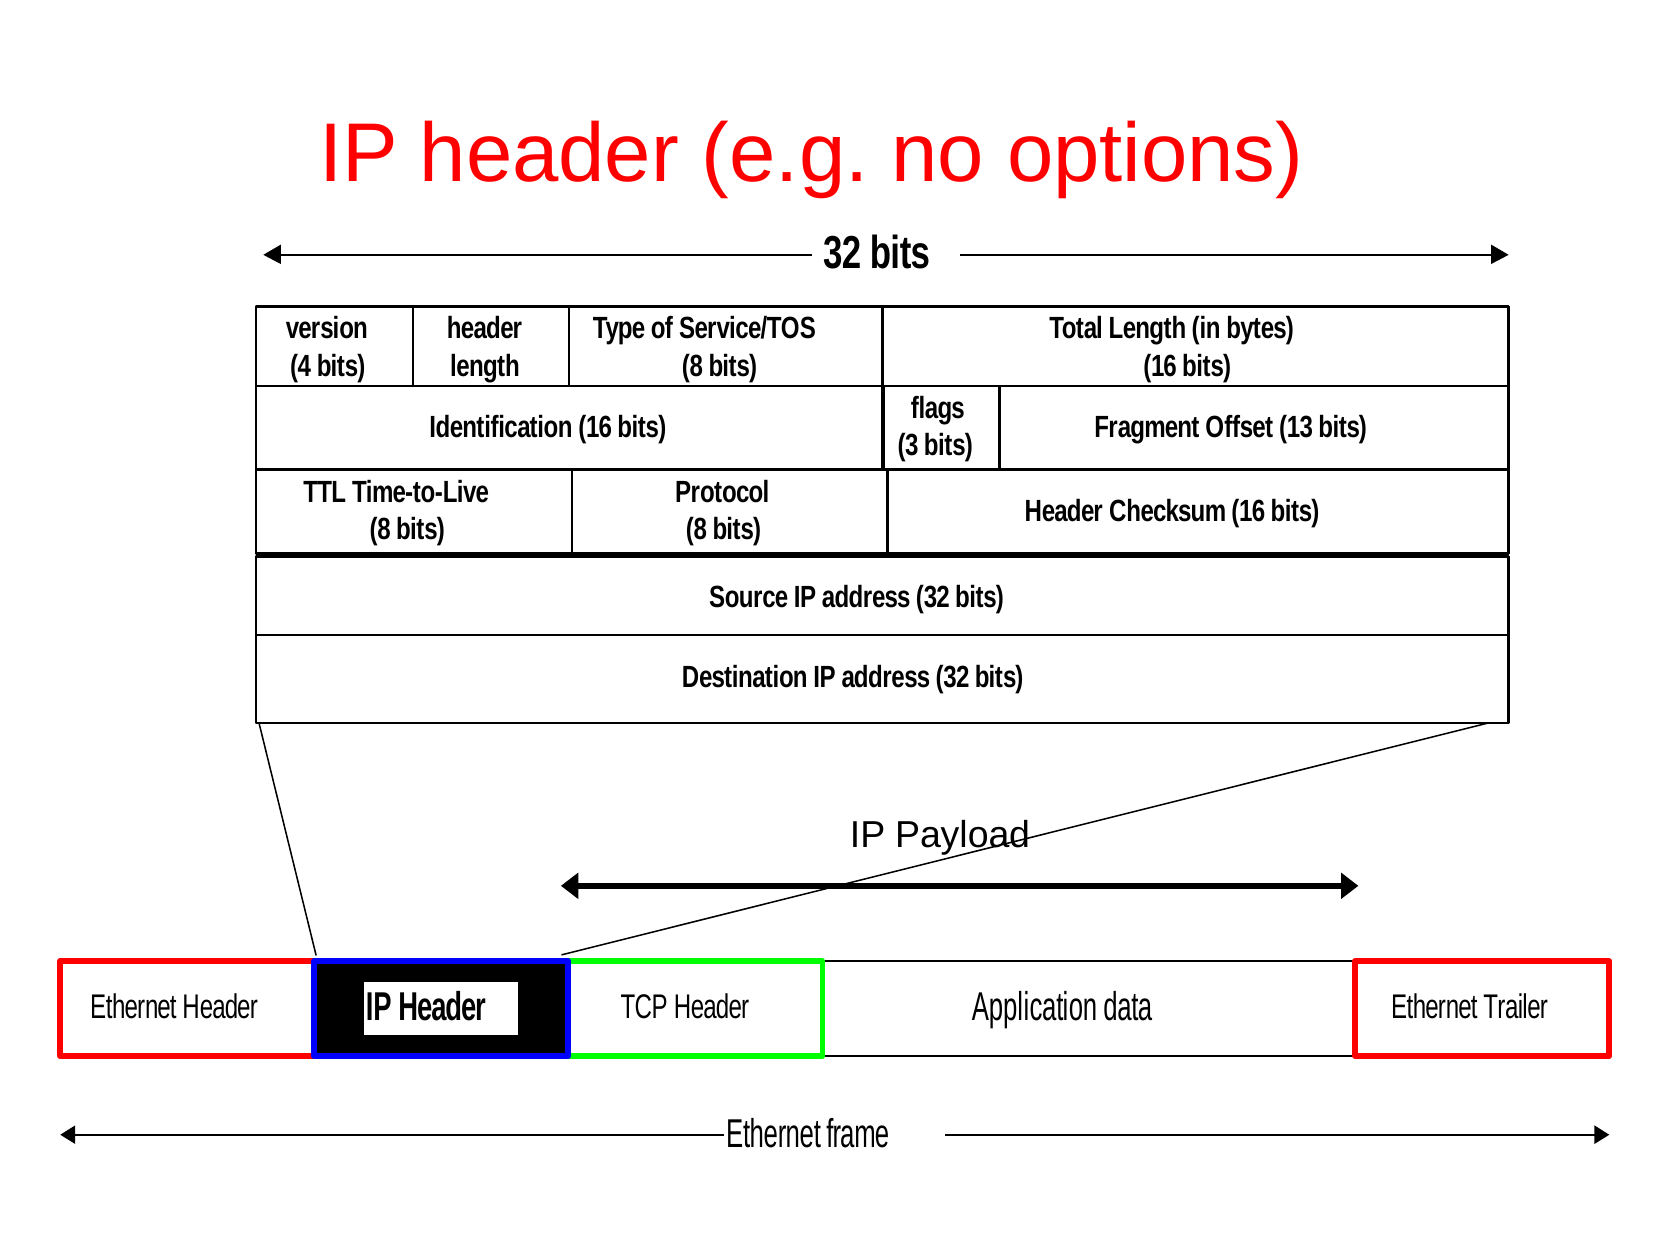

# IP header (e.g. no options)
IP Payload